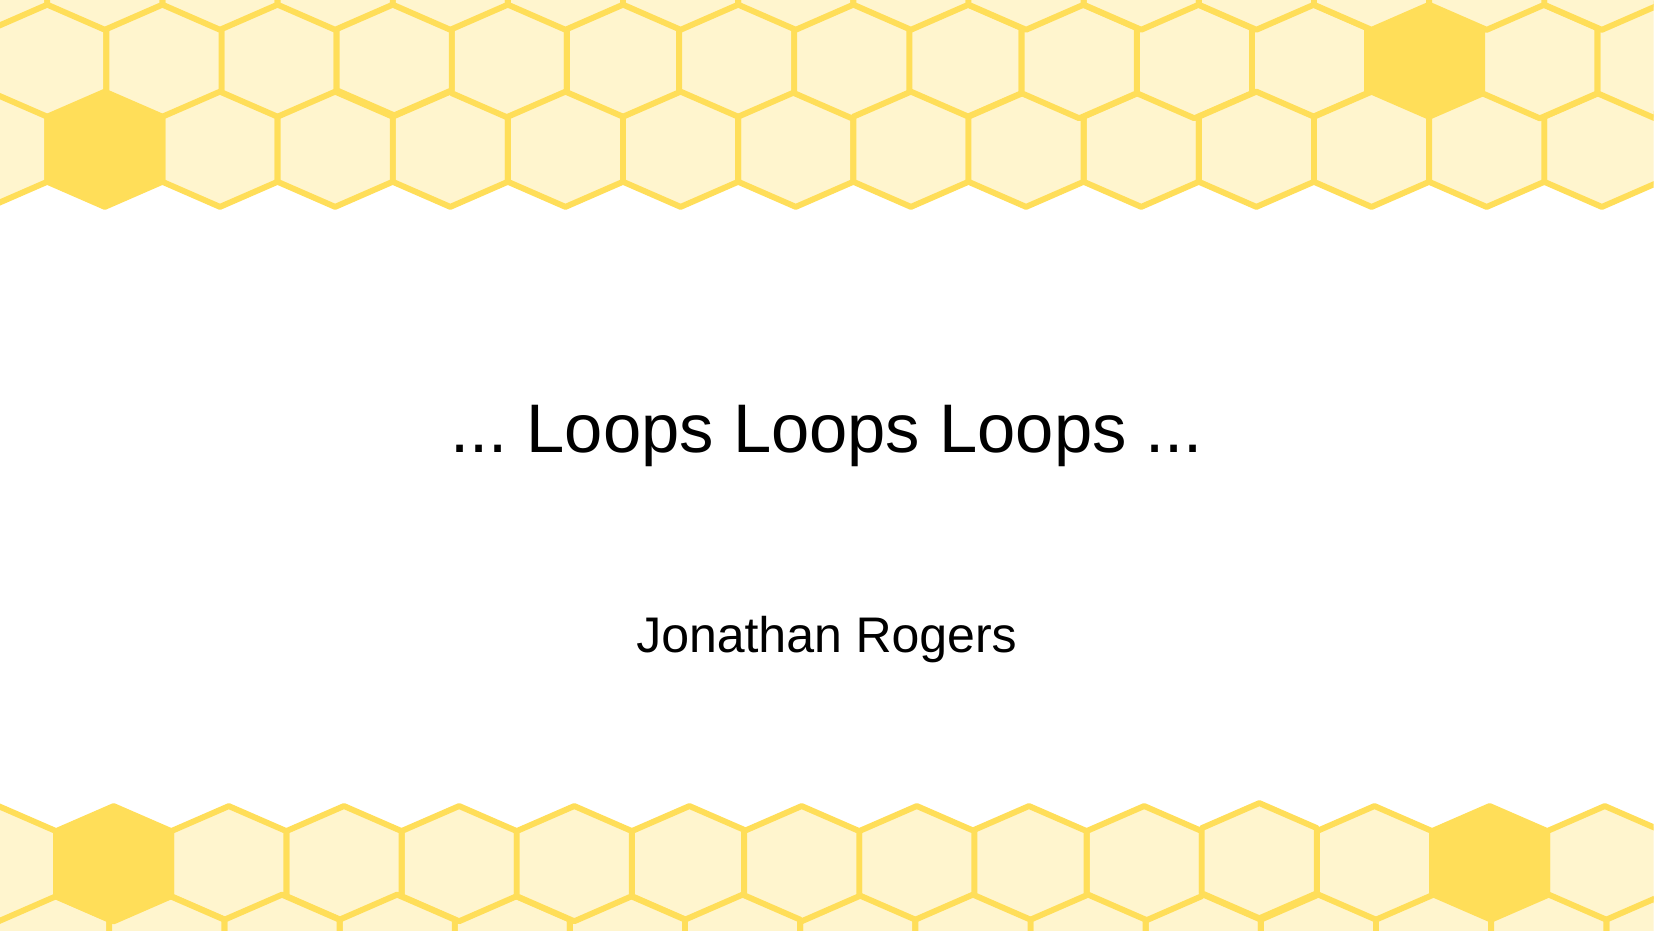

# ... Loops Loops Loops ...
Jonathan Rogers